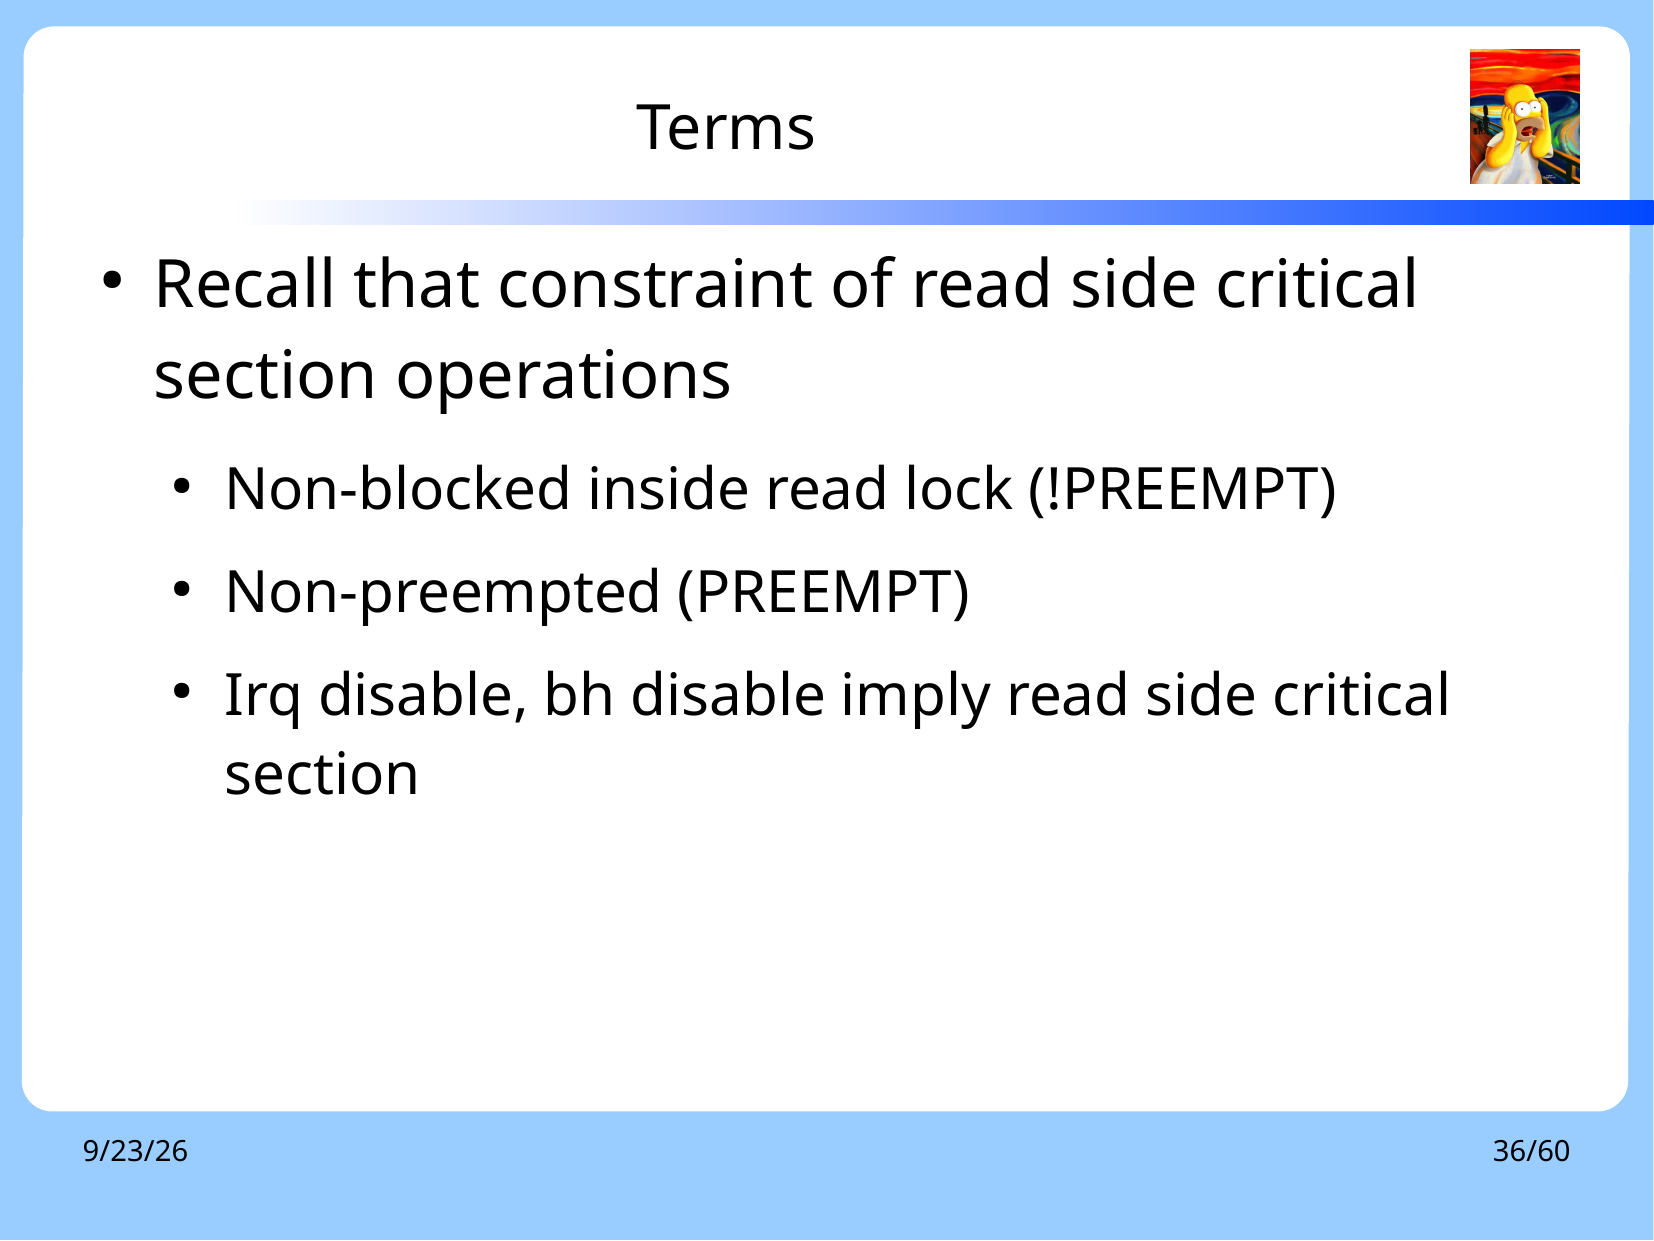

# Terms
Recall that constraint of read side critical section operations
Non-blocked inside read lock (!PREEMPT)
Non-preempted (PREEMPT)
Irq disable, bh disable imply read side critical section
36